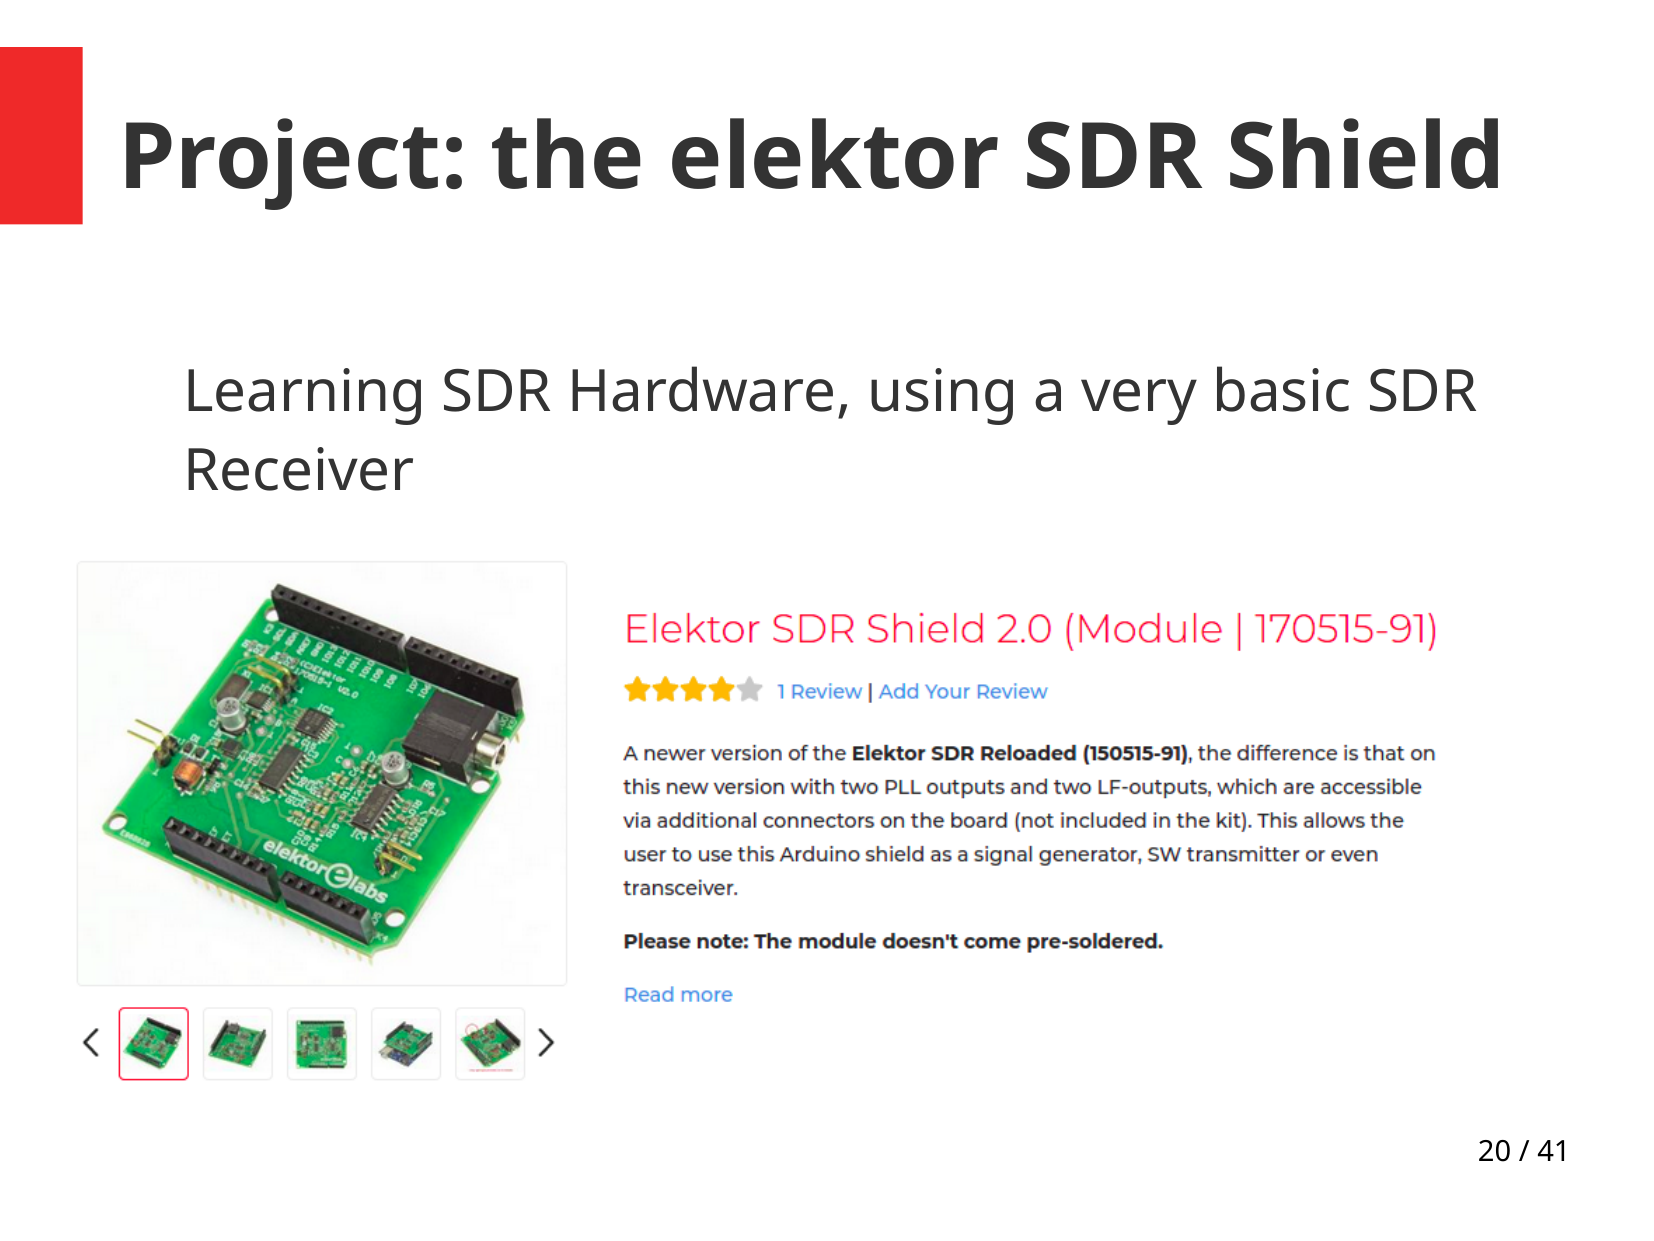

# Project: the elektor SDR Shield
Learning SDR Hardware, using a very basic SDR Receiver
20